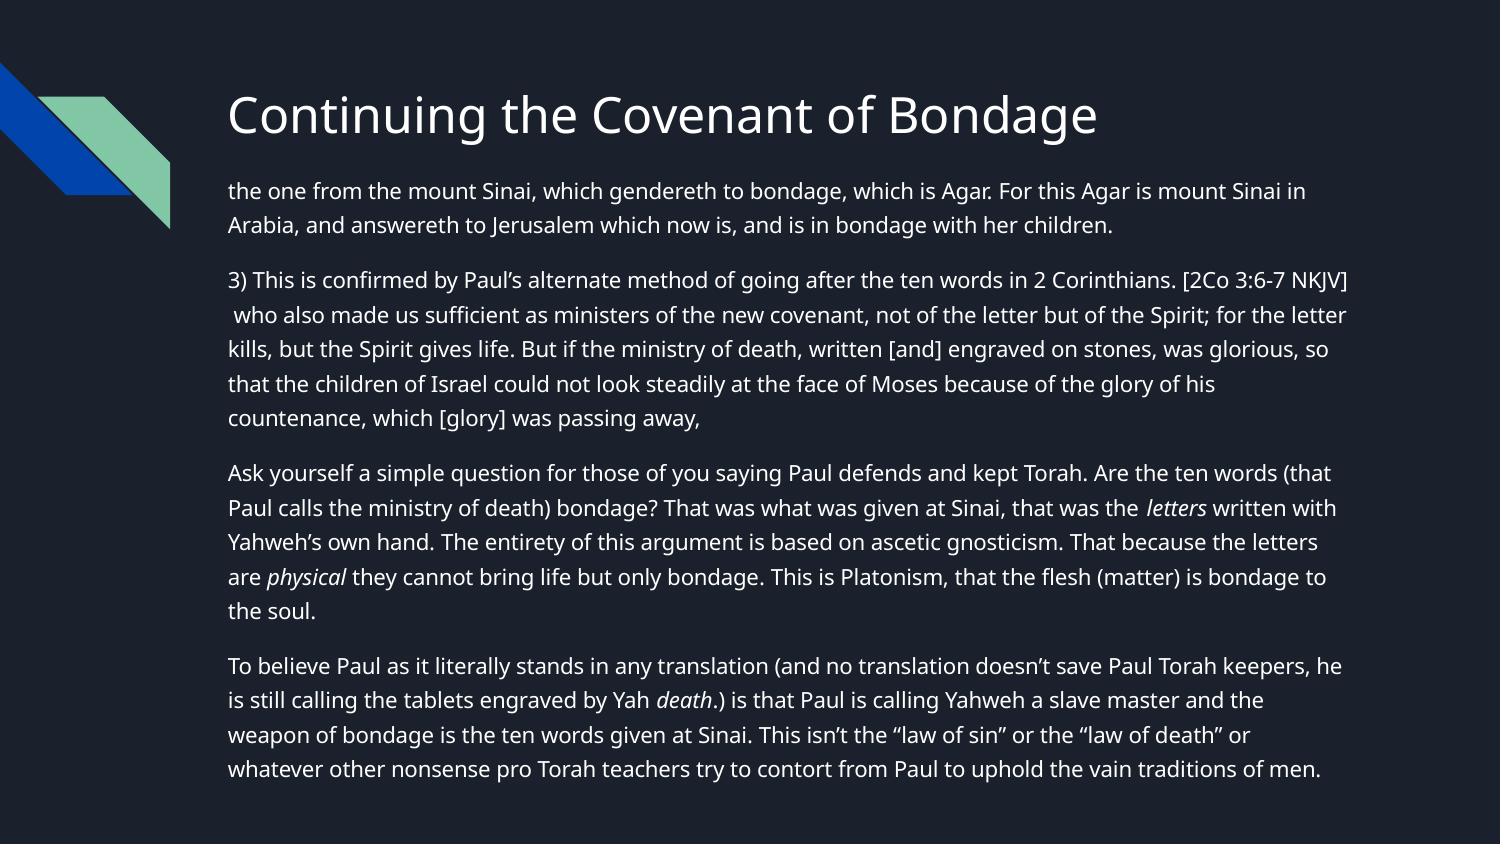

# Continuing the Covenant of Bondage
the one from the mount Sinai, which gendereth to bondage, which is Agar. For this Agar is mount Sinai in Arabia, and answereth to Jerusalem which now is, and is in bondage with her children.
3) This is confirmed by Paul’s alternate method of going after the ten words in 2 Corinthians. [2Co 3:6-7 NKJV] who also made us sufficient as ministers of the new covenant, not of the letter but of the Spirit; for the letter kills, but the Spirit gives life. But if the ministry of death, written [and] engraved on stones, was glorious, so that the children of Israel could not look steadily at the face of Moses because of the glory of his countenance, which [glory] was passing away,
Ask yourself a simple question for those of you saying Paul defends and kept Torah. Are the ten words (that Paul calls the ministry of death) bondage? That was what was given at Sinai, that was the letters written with Yahweh’s own hand. The entirety of this argument is based on ascetic gnosticism. That because the letters are physical they cannot bring life but only bondage. This is Platonism, that the flesh (matter) is bondage to the soul.
To believe Paul as it literally stands in any translation (and no translation doesn’t save Paul Torah keepers, he is still calling the tablets engraved by Yah death.) is that Paul is calling Yahweh a slave master and the weapon of bondage is the ten words given at Sinai. This isn’t the “law of sin” or the “law of death” or whatever other nonsense pro Torah teachers try to contort from Paul to uphold the vain traditions of men.